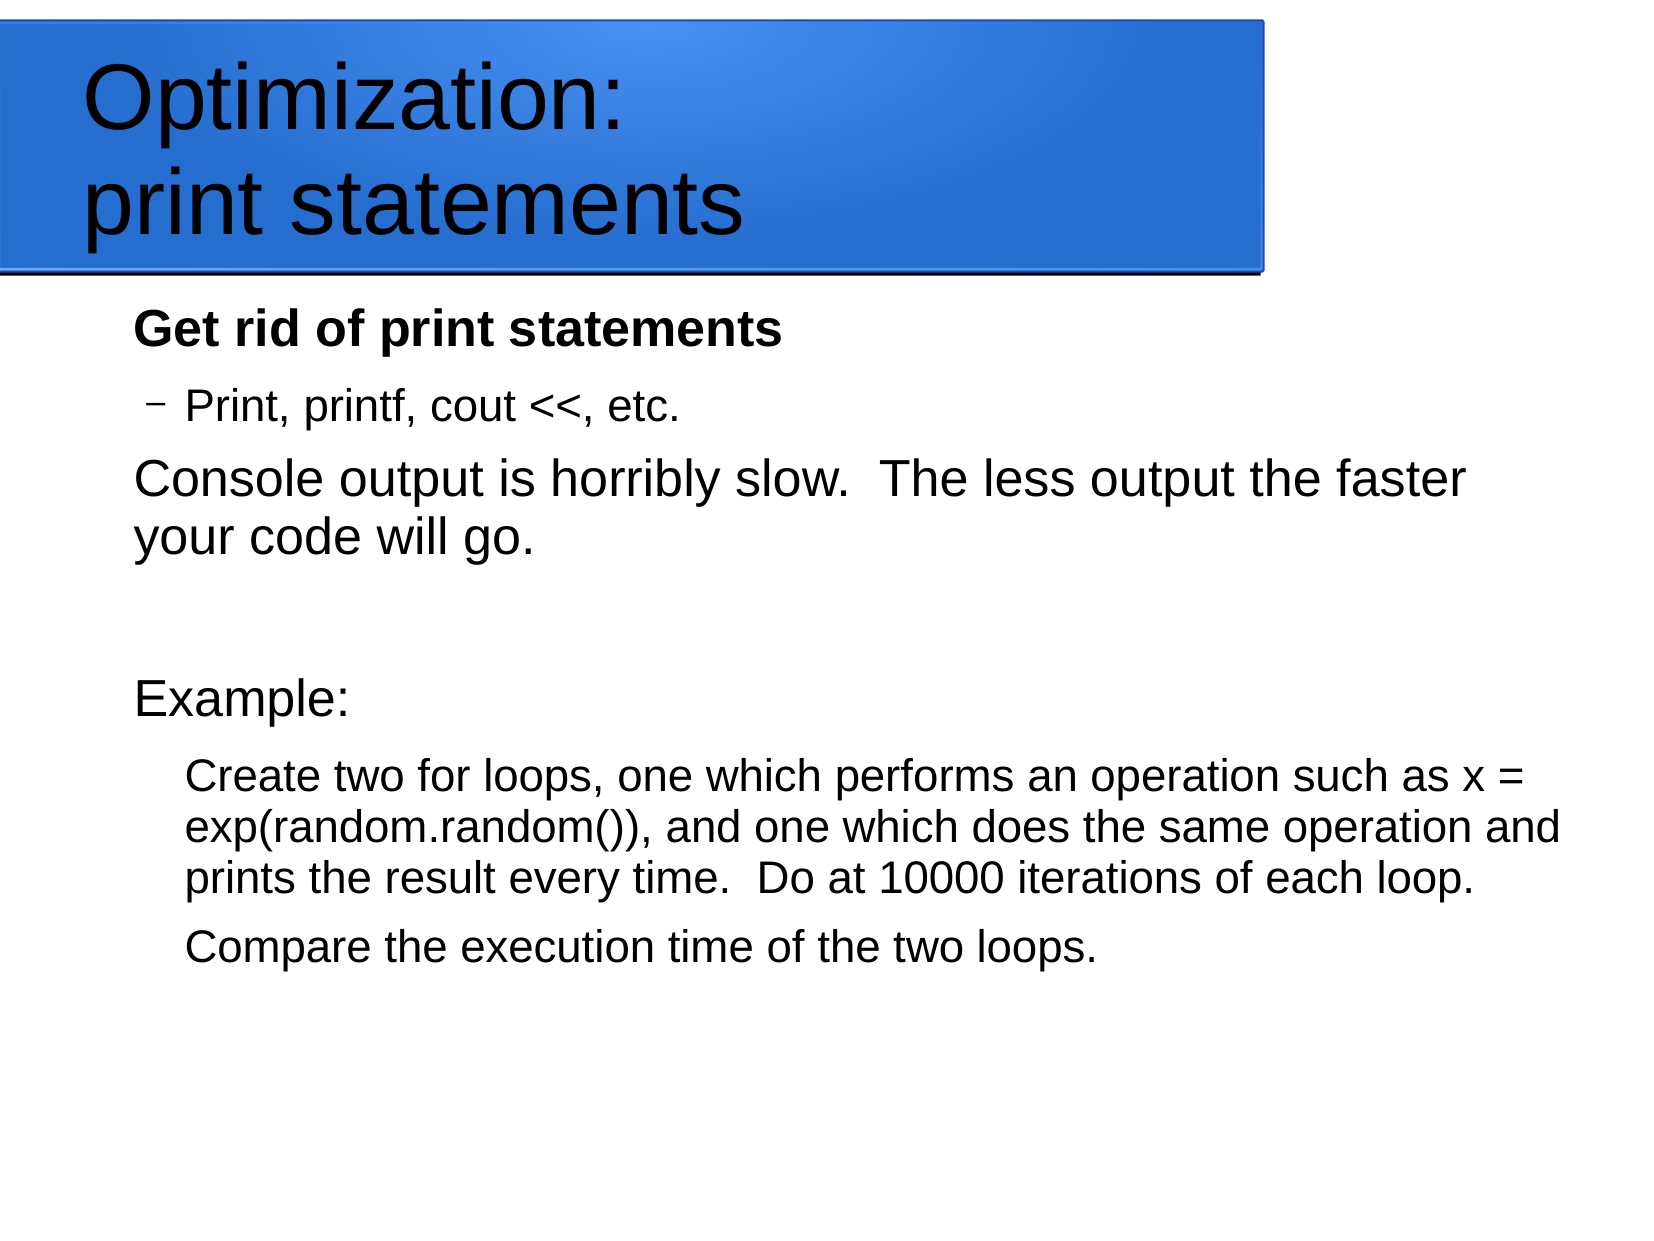

# Optimization: print statements
Get rid of print statements
Print, printf, cout <<, etc.
Console output is horribly slow. The less output the faster your code will go.
Example:
Create two for loops, one which performs an operation such as x = exp(random.random()), and one which does the same operation and prints the result every time. Do at 10000 iterations of each loop.
Compare the execution time of the two loops.